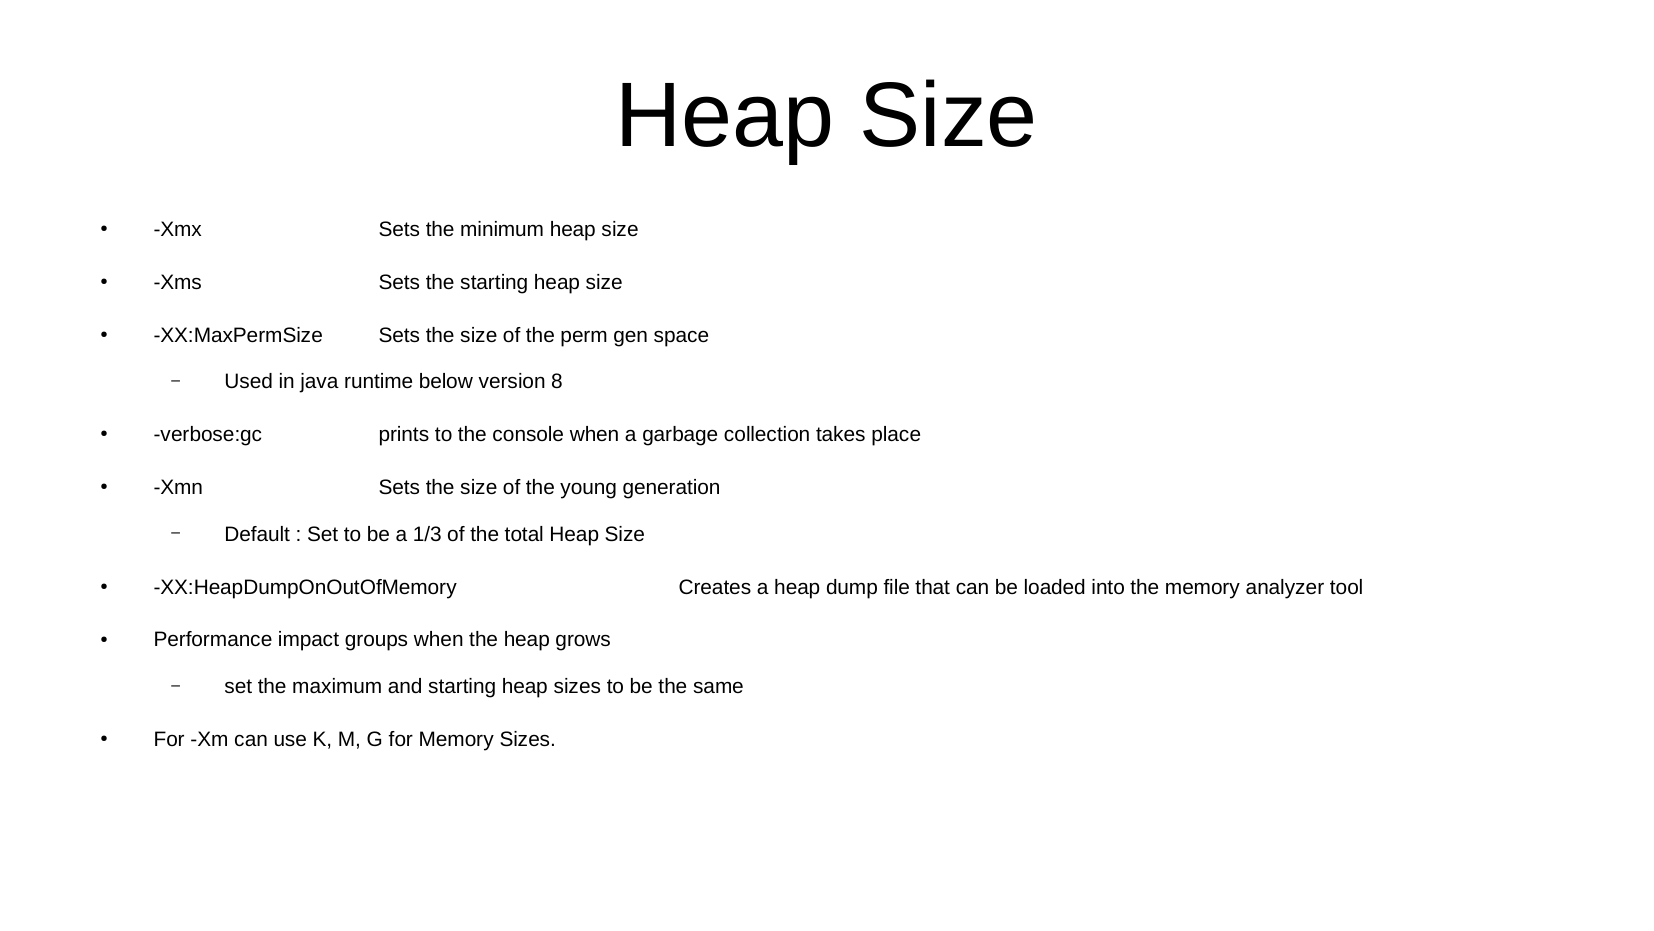

# Heap Size
-Xmx 			Sets the minimum heap size
-Xms			Sets the starting heap size
-XX:MaxPermSize	Sets the size of the perm gen space
Used in java runtime below version 8
-verbose:gc		prints to the console when a garbage collection takes place
-Xmn			Sets the size of the young generation
Default : Set to be a 1/3 of the total Heap Size
-XX:HeapDumpOnOutOfMemory			Creates a heap dump file that can be loaded into the memory analyzer tool
Performance impact groups when the heap grows
set the maximum and starting heap sizes to be the same
For -Xm can use K, M, G for Memory Sizes.